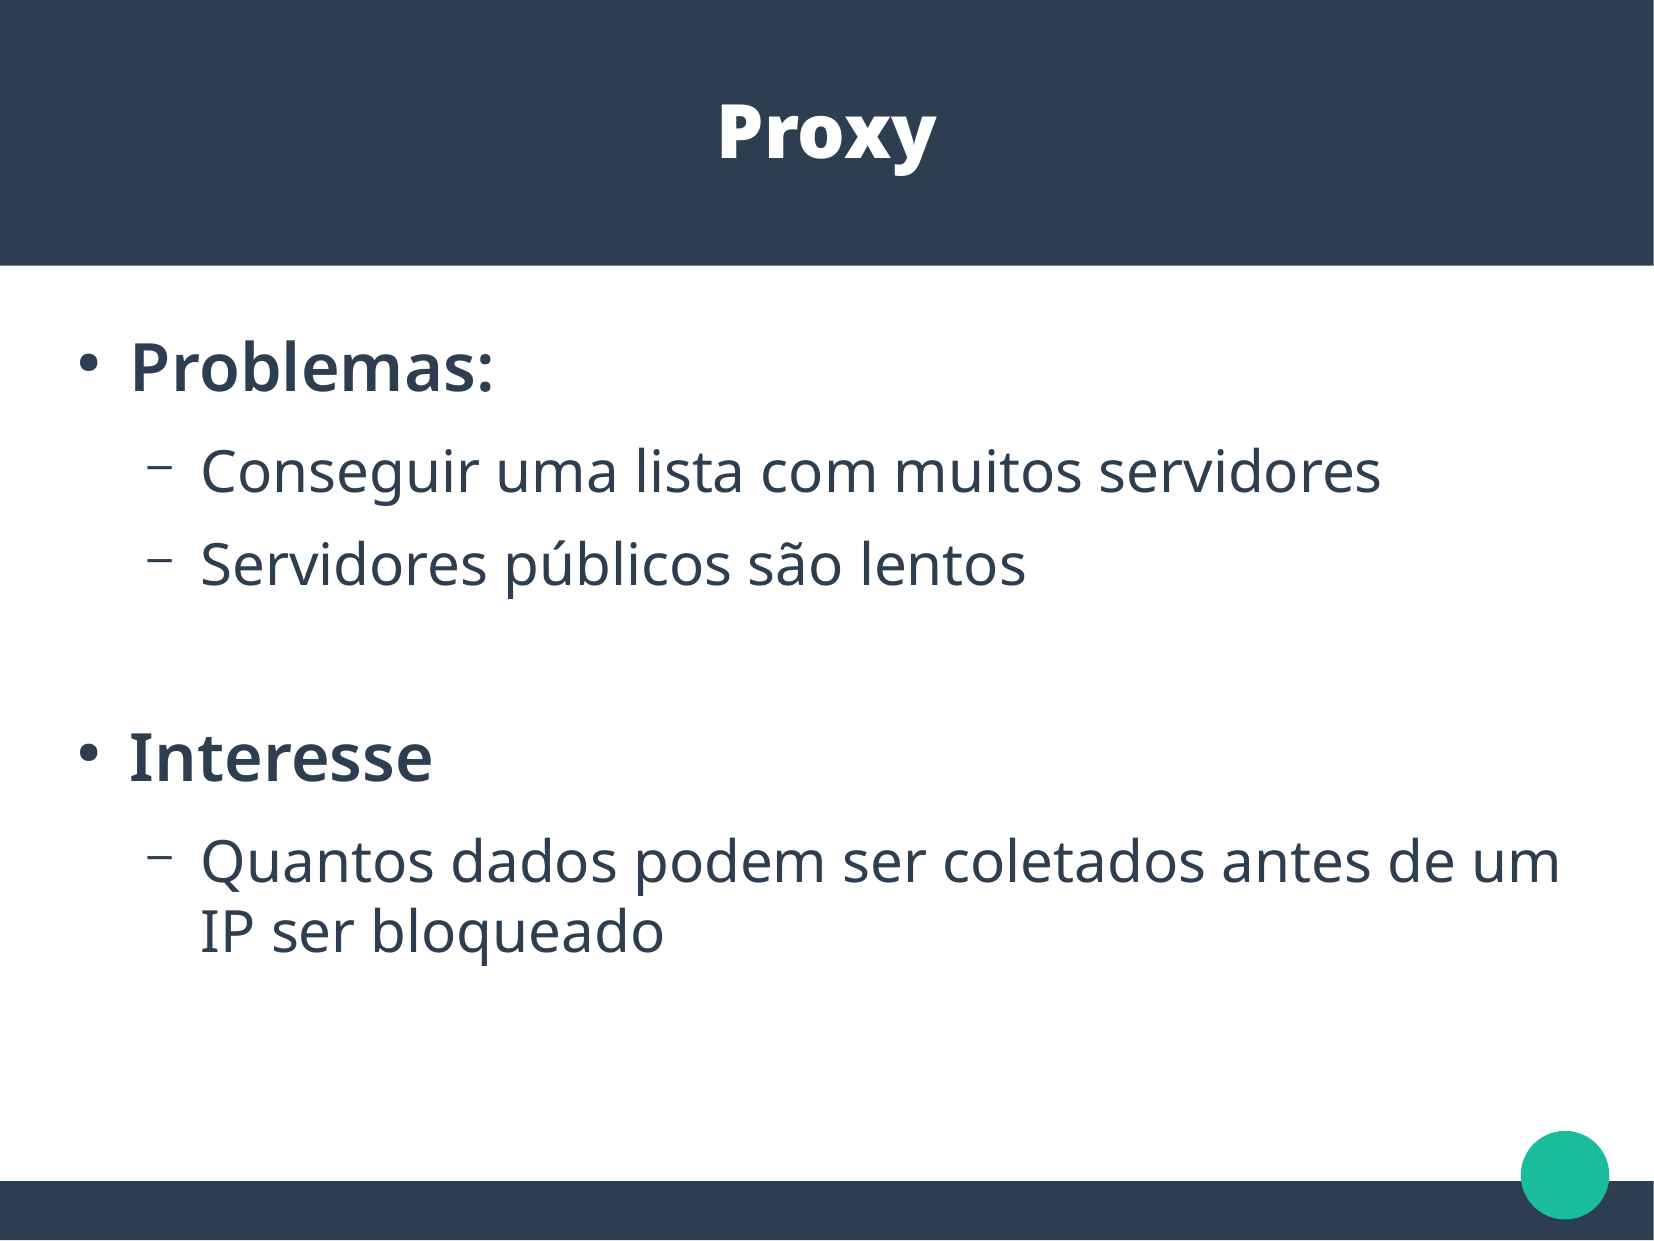

# Proxy
Problemas:
Conseguir uma lista com muitos servidores
Servidores públicos são lentos
Interesse
Quantos dados podem ser coletados antes de um IP ser bloqueado